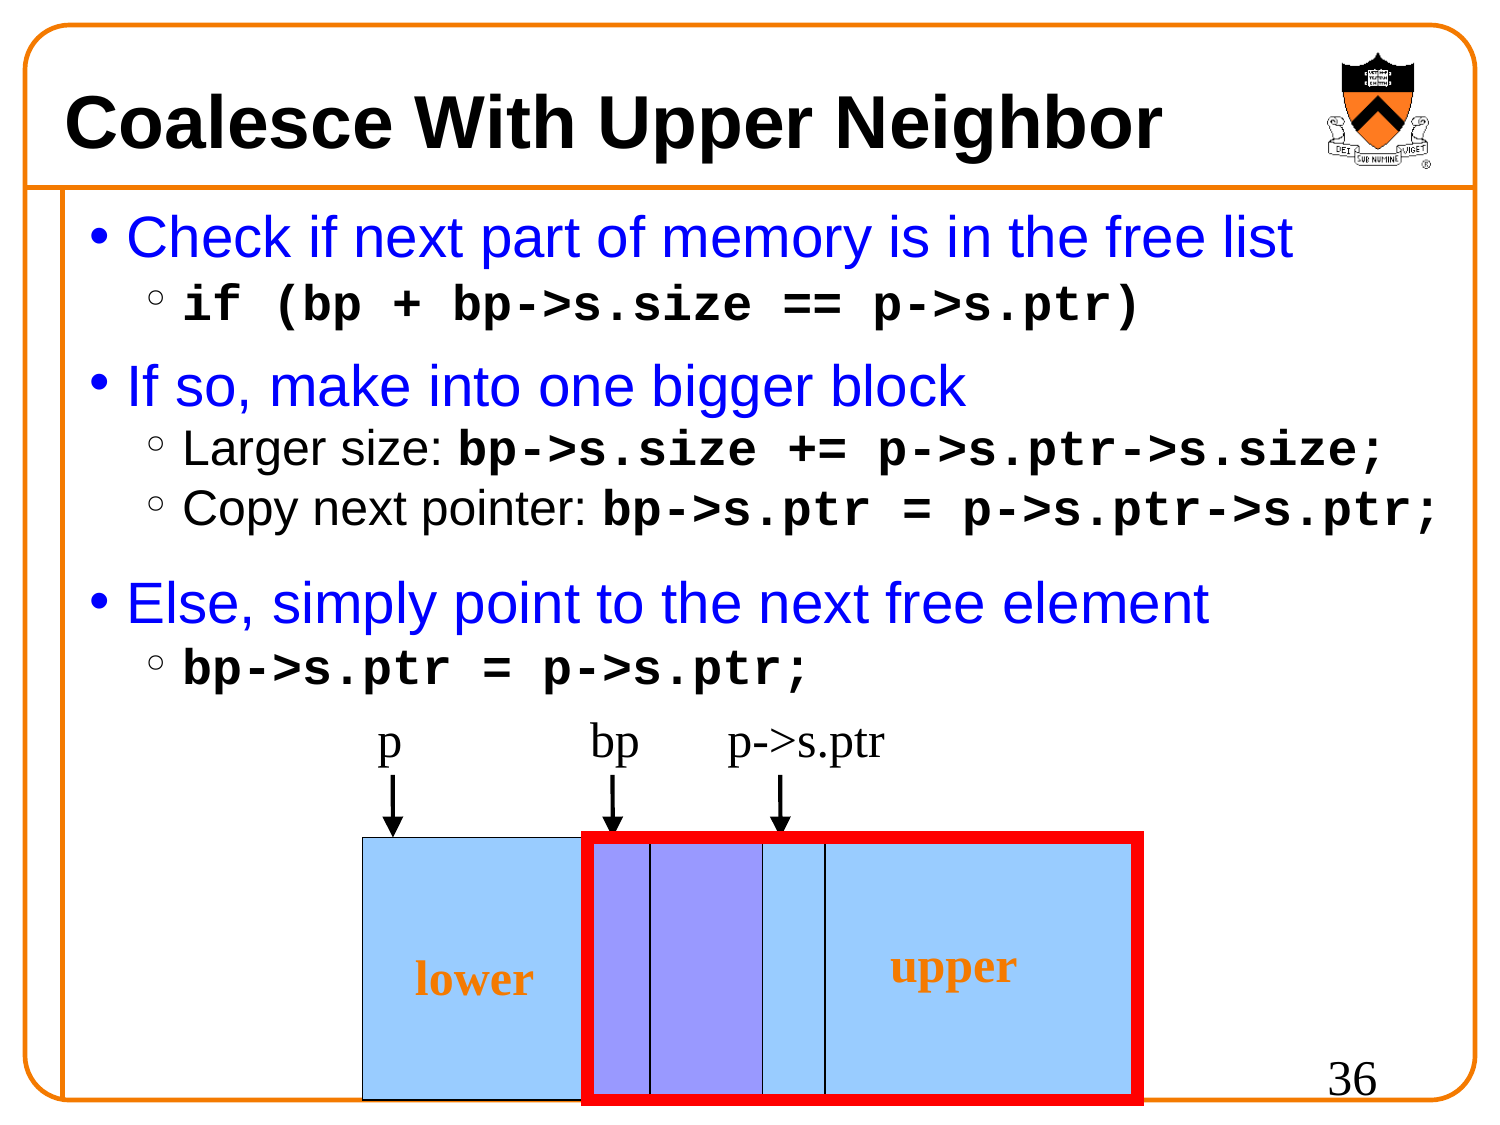

# Coalesce With Upper Neighbor
Check if next part of memory is in the free list
if (bp + bp->s.size == p->s.ptr)
If so, make into one bigger block
Larger size: bp->s.size += p->s.ptr->s.size;
Copy next pointer: bp->s.ptr = p->s.ptr->s.ptr;
Else, simply point to the next free element
bp->s.ptr = p->s.ptr;
p
bp
p->s.ptr
upper
lower
36